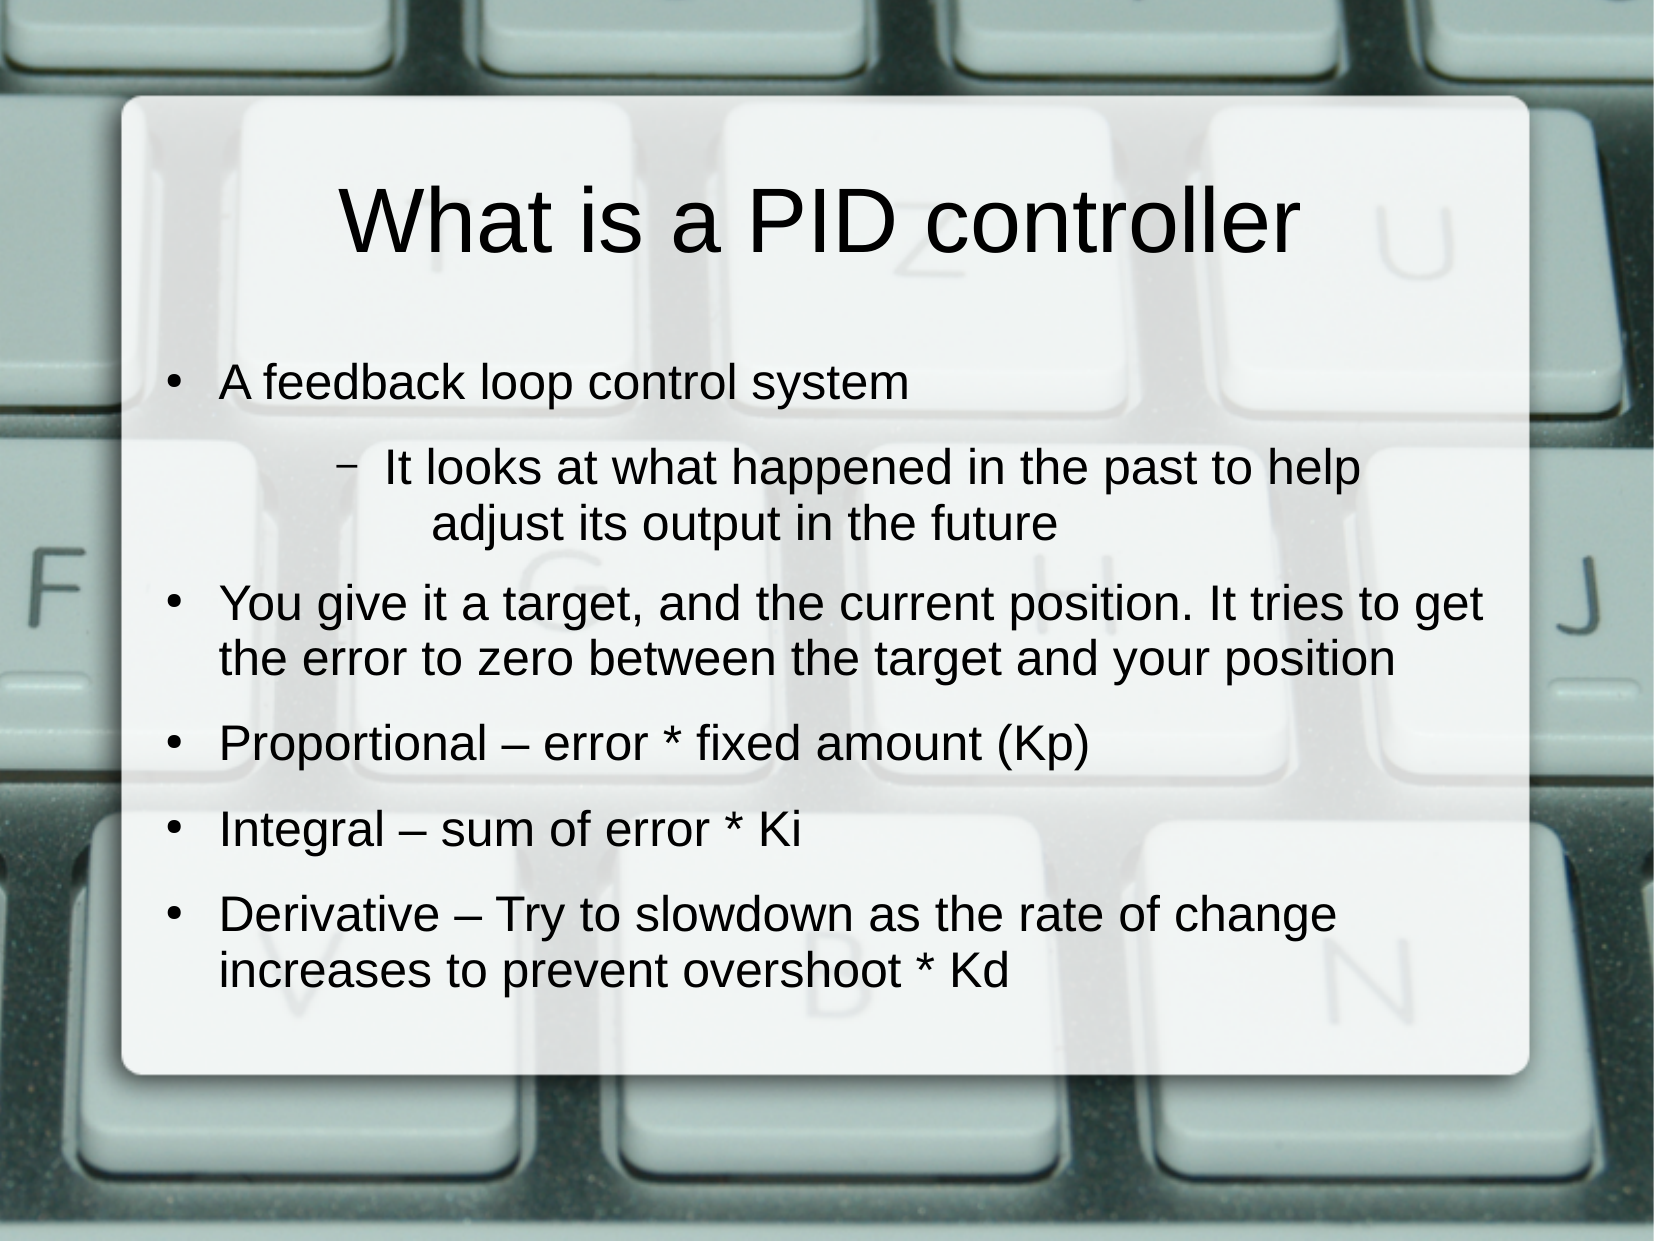

# What is a PID controller
A feedback loop control system
It looks at what happened in the past to help adjust its output in the future
You give it a target, and the current position. It tries to get the error to zero between the target and your position
Proportional – error * fixed amount (Kp)
Integral – sum of error * Ki
Derivative – Try to slowdown as the rate of change increases to prevent overshoot * Kd